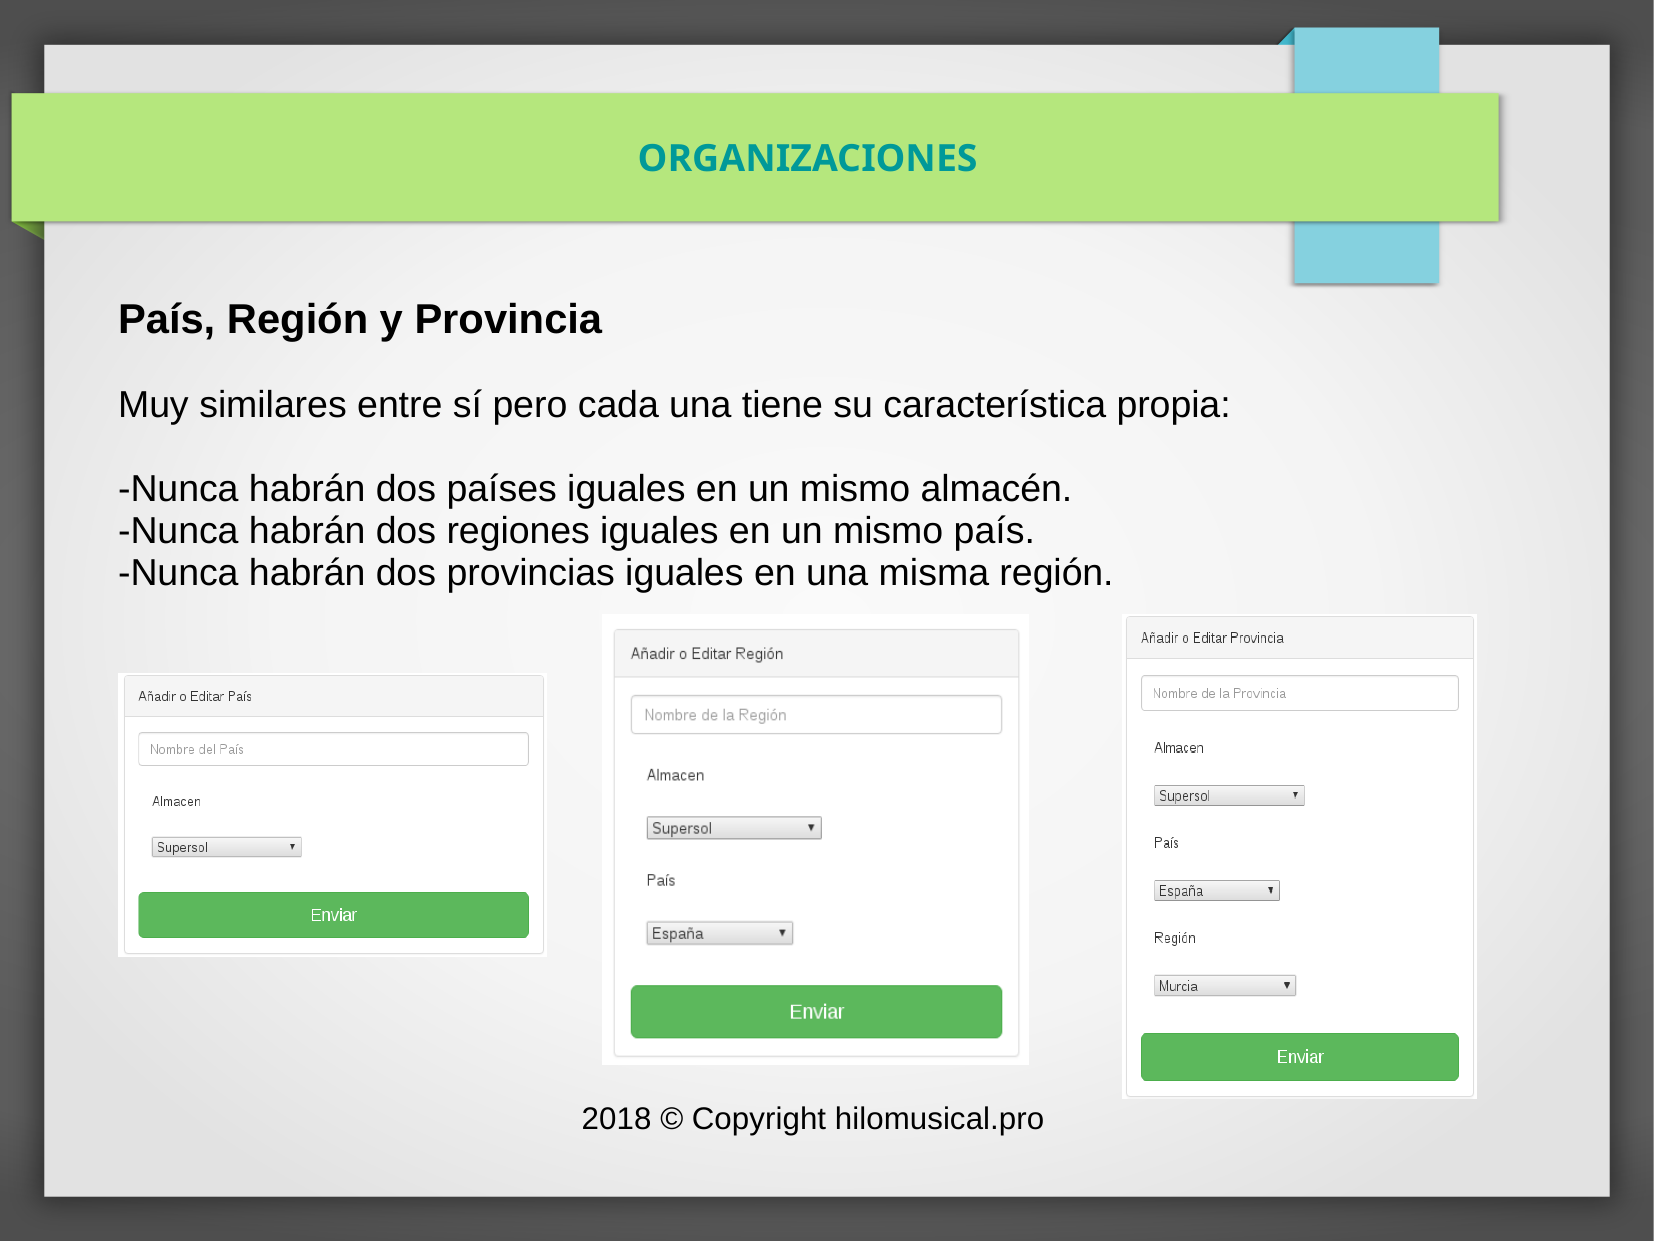

# ORGANIZACIONES
País, Región y Provincia
Muy similares entre sí pero cada una tiene su característica propia:
-Nunca habrán dos países iguales en un mismo almacén.
-Nunca habrán dos regiones iguales en un mismo país.
-Nunca habrán dos provincias iguales en una misma región.
2018 © Copyright hilomusical.pro